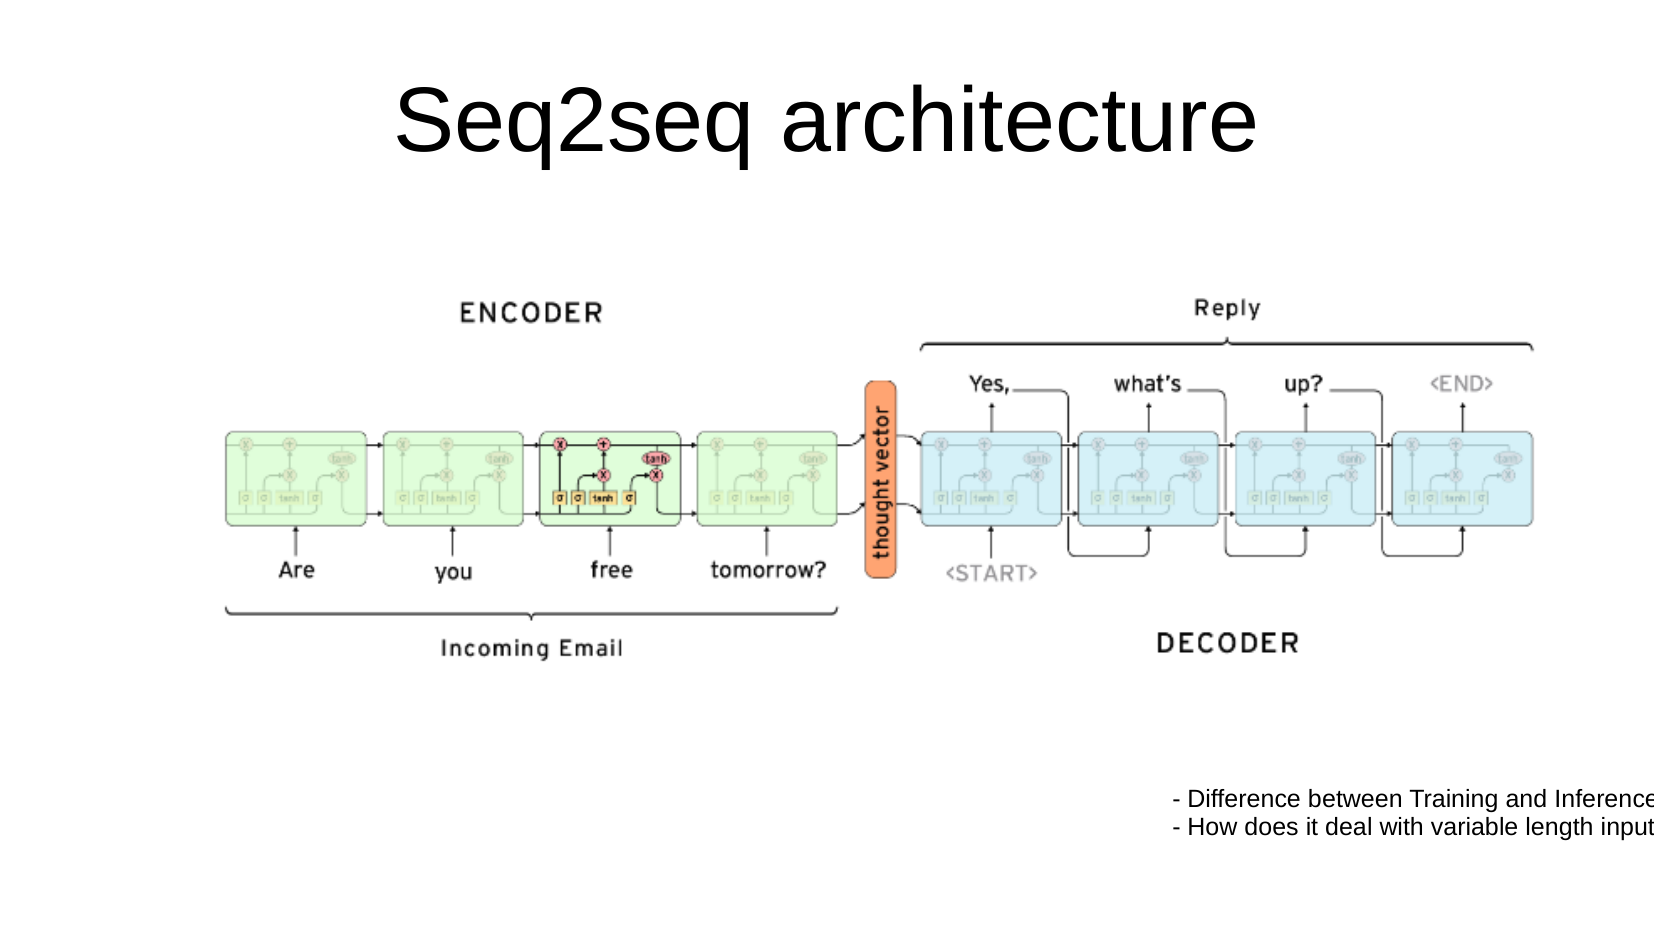

# Seq2seq architecture
- Difference between Training and Inference
- How does it deal with variable length inputs and outputs